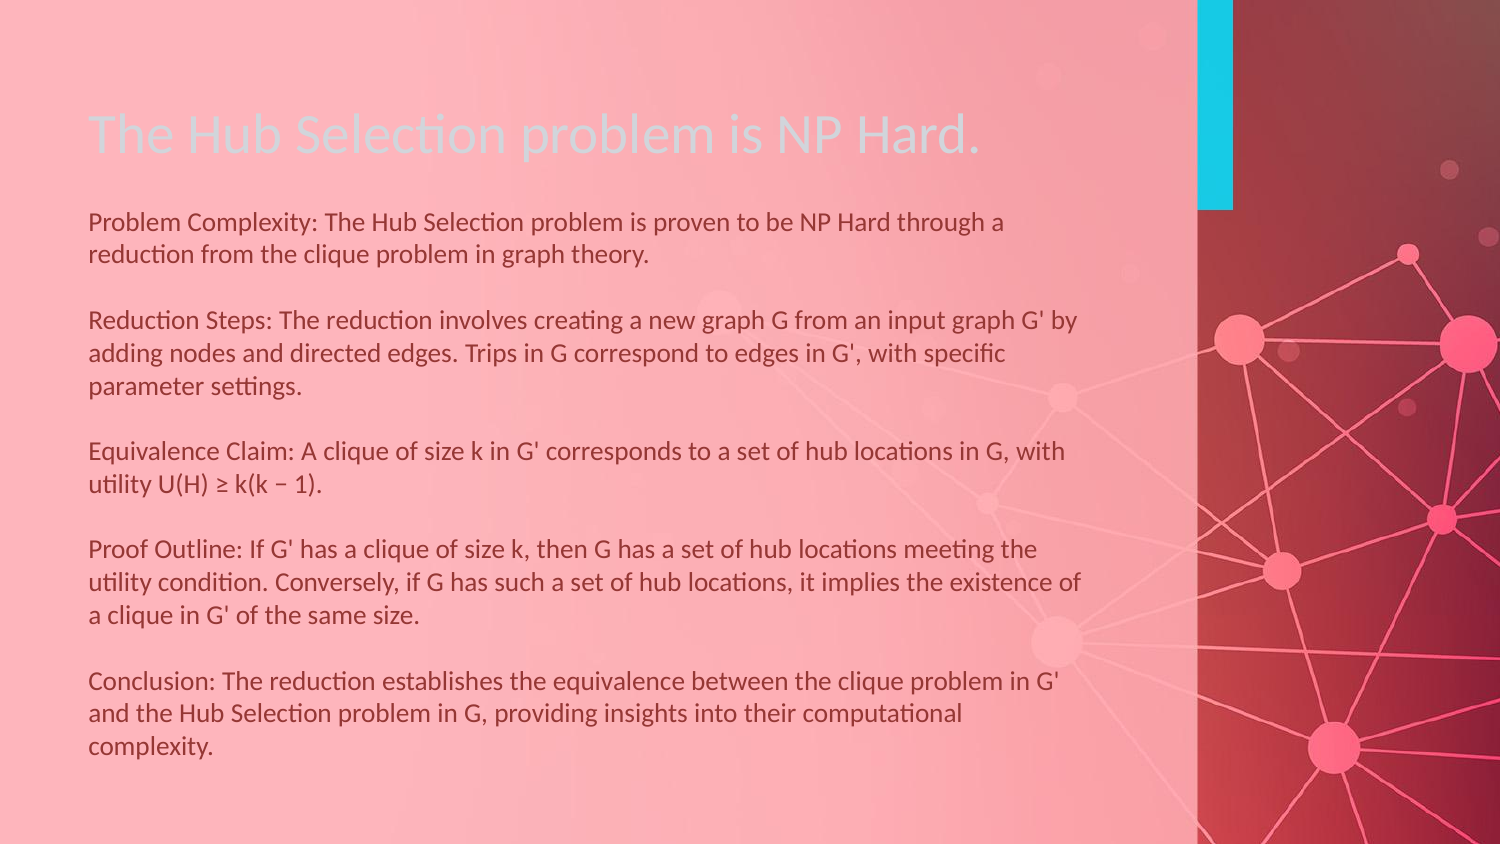

# The Hub Selection problem is NP Hard.
Problem Complexity: The Hub Selection problem is proven to be NP Hard through a reduction from the clique problem in graph theory.
Reduction Steps: The reduction involves creating a new graph G from an input graph G' by adding nodes and directed edges. Trips in G correspond to edges in G', with specific parameter settings.
Equivalence Claim: A clique of size k in G' corresponds to a set of hub locations in G, with utility U(H) ≥ k(k − 1).
Proof Outline: If G' has a clique of size k, then G has a set of hub locations meeting the utility condition. Conversely, if G has such a set of hub locations, it implies the existence of a clique in G' of the same size.
Conclusion: The reduction establishes the equivalence between the clique problem in G' and the Hub Selection problem in G, providing insights into their computational complexity.